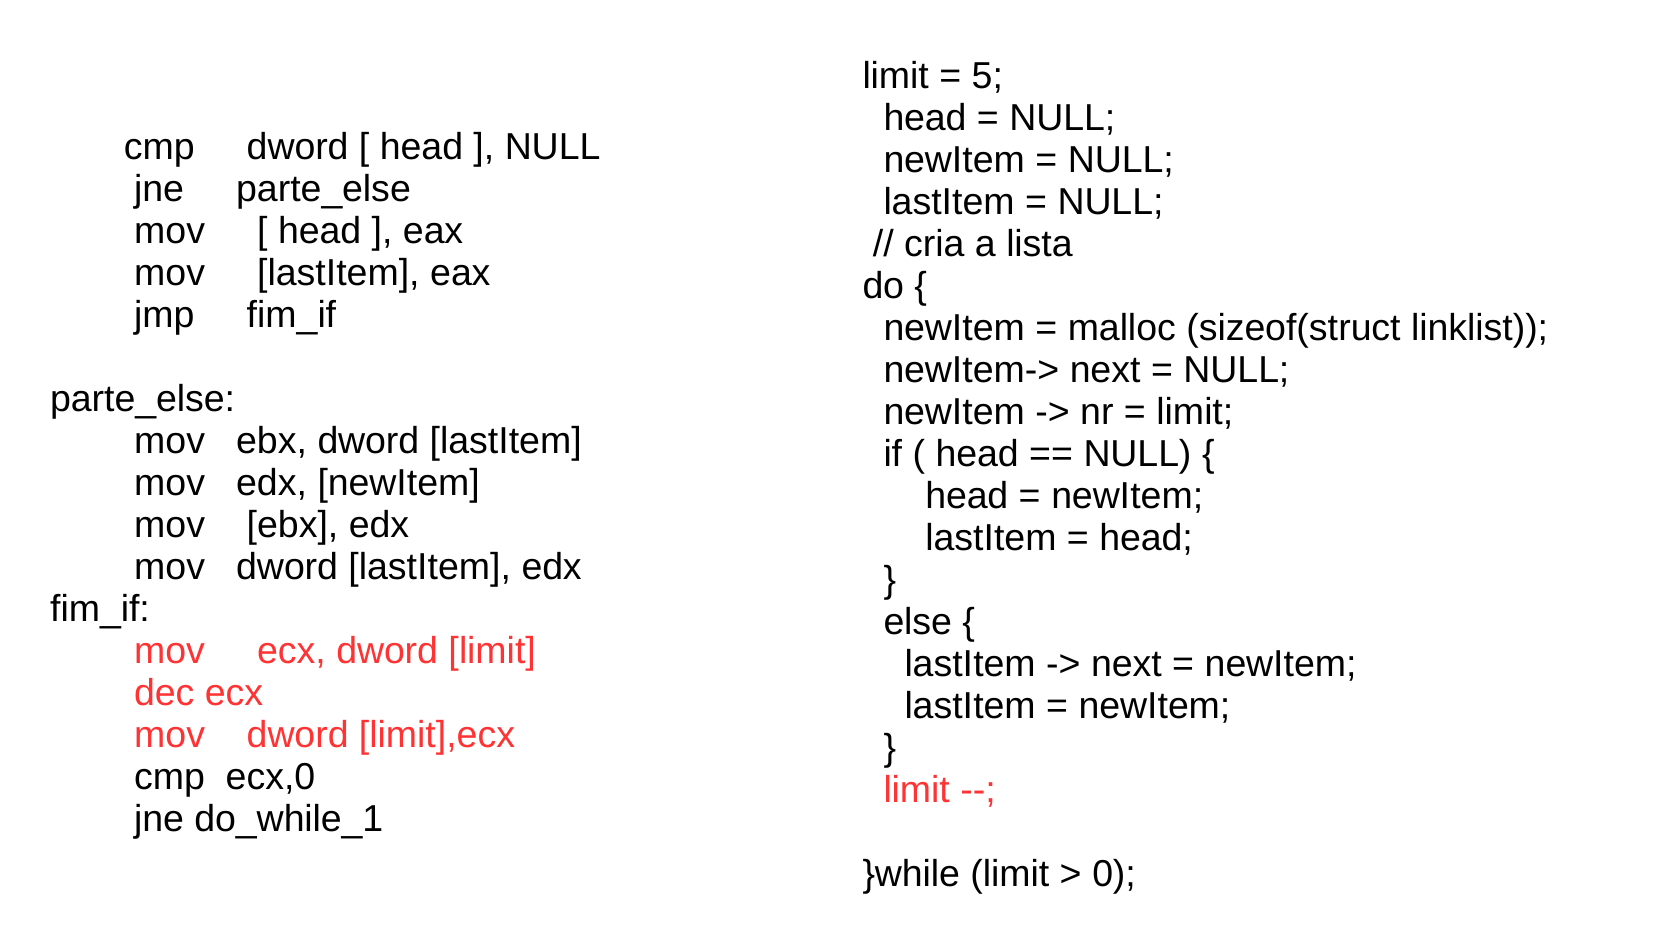

limit = 5;
 head = NULL;
 newItem = NULL;
 lastItem = NULL;
 // cria a lista
 do {
 newItem = malloc (sizeof(struct linklist));
 newItem-> next = NULL;
 newItem -> nr = limit;
 if ( head == NULL) {
 head = newItem;
 lastItem = head;
 }
 else {
 lastItem -> next = newItem;
 lastItem = newItem;
 }
 limit --;
 }while (limit > 0);
 cmp dword [ head ], NULL
 jne parte_else
 mov [ head ], eax
 mov [lastItem], eax
 jmp fim_if
parte_else:
 mov ebx, dword [lastItem]
 mov edx, [newItem]
 mov [ebx], edx
 mov dword [lastItem], edx
fim_if:
 mov ecx, dword [limit]
 dec ecx
 mov dword [limit],ecx
 cmp ecx,0
 jne do_while_1